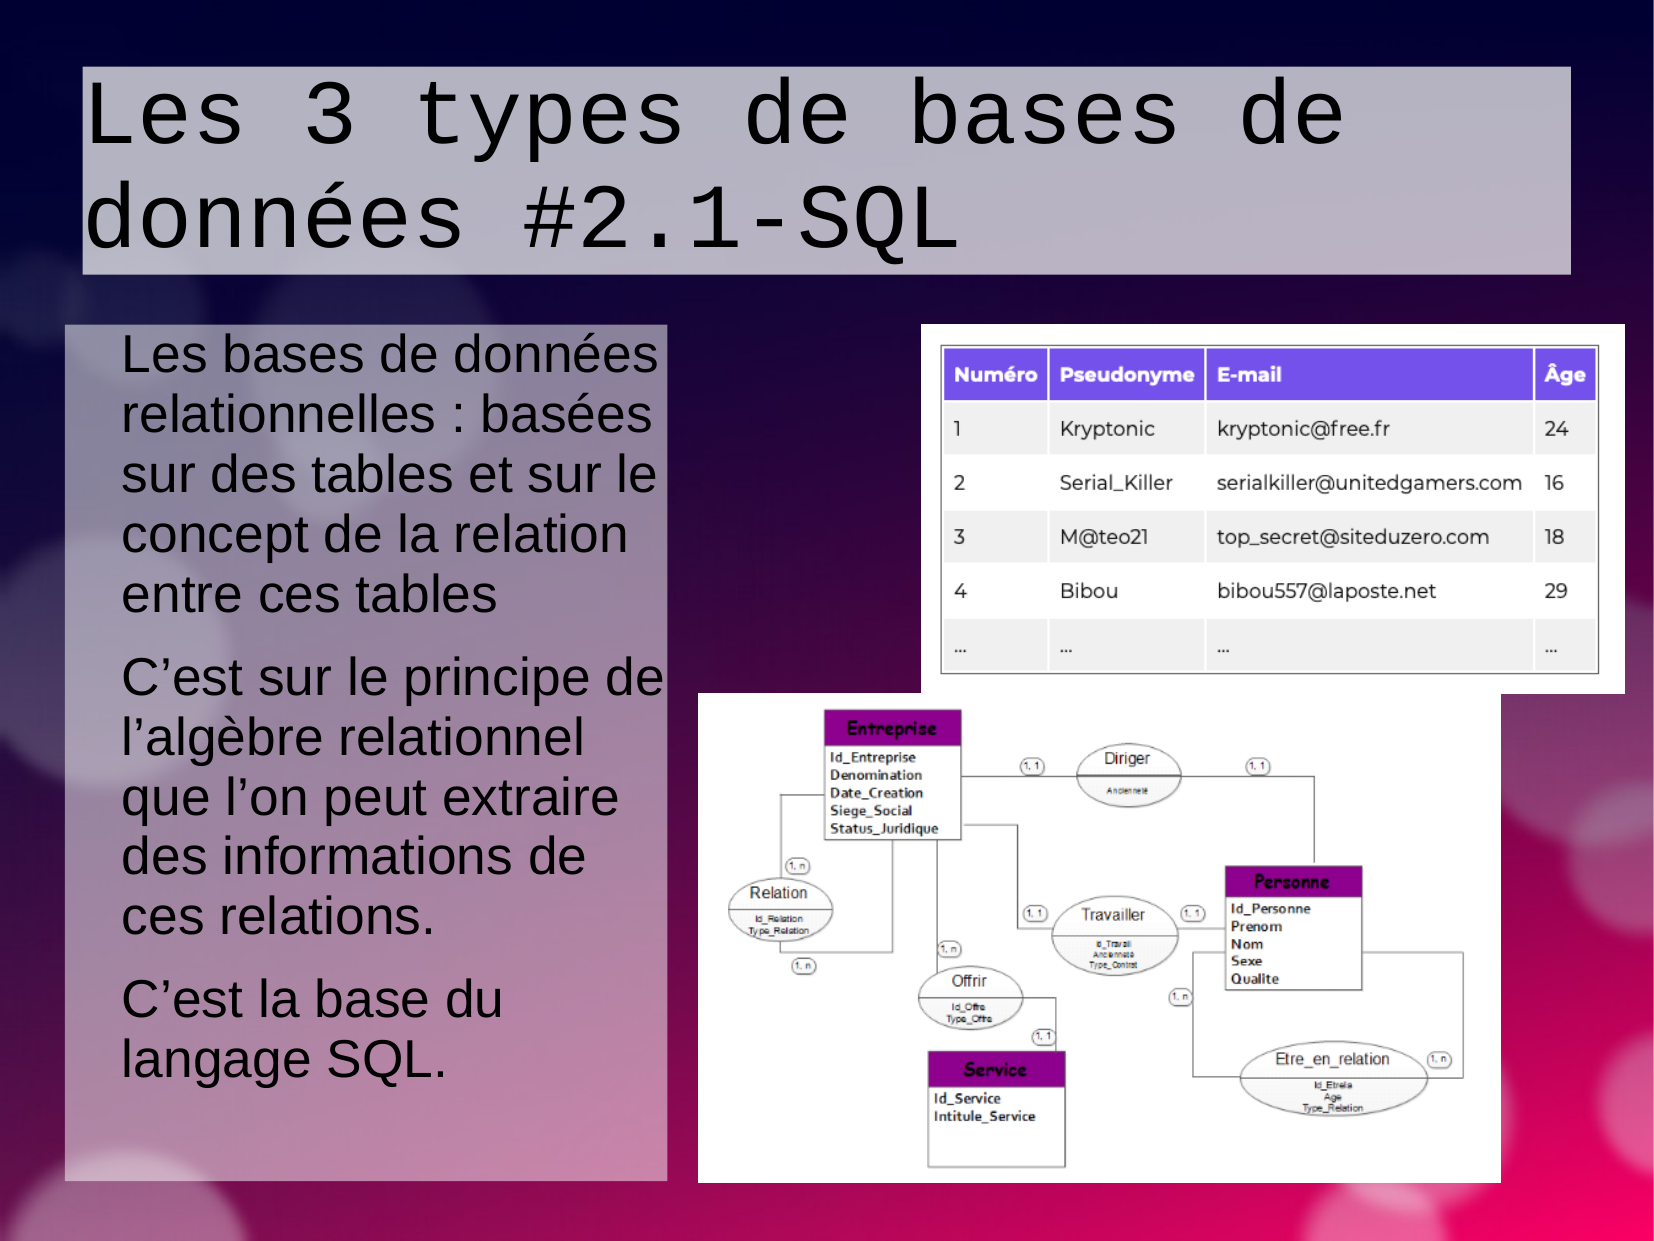

# Les 3 types de bases de données #2.1-SQL
Les bases de données relationnelles : basées sur des tables et sur le concept de la relation entre ces tables
C’est sur le principe de l’algèbre relationnel que l’on peut extraire des informations de ces relations.
C’est la base du langage SQL.